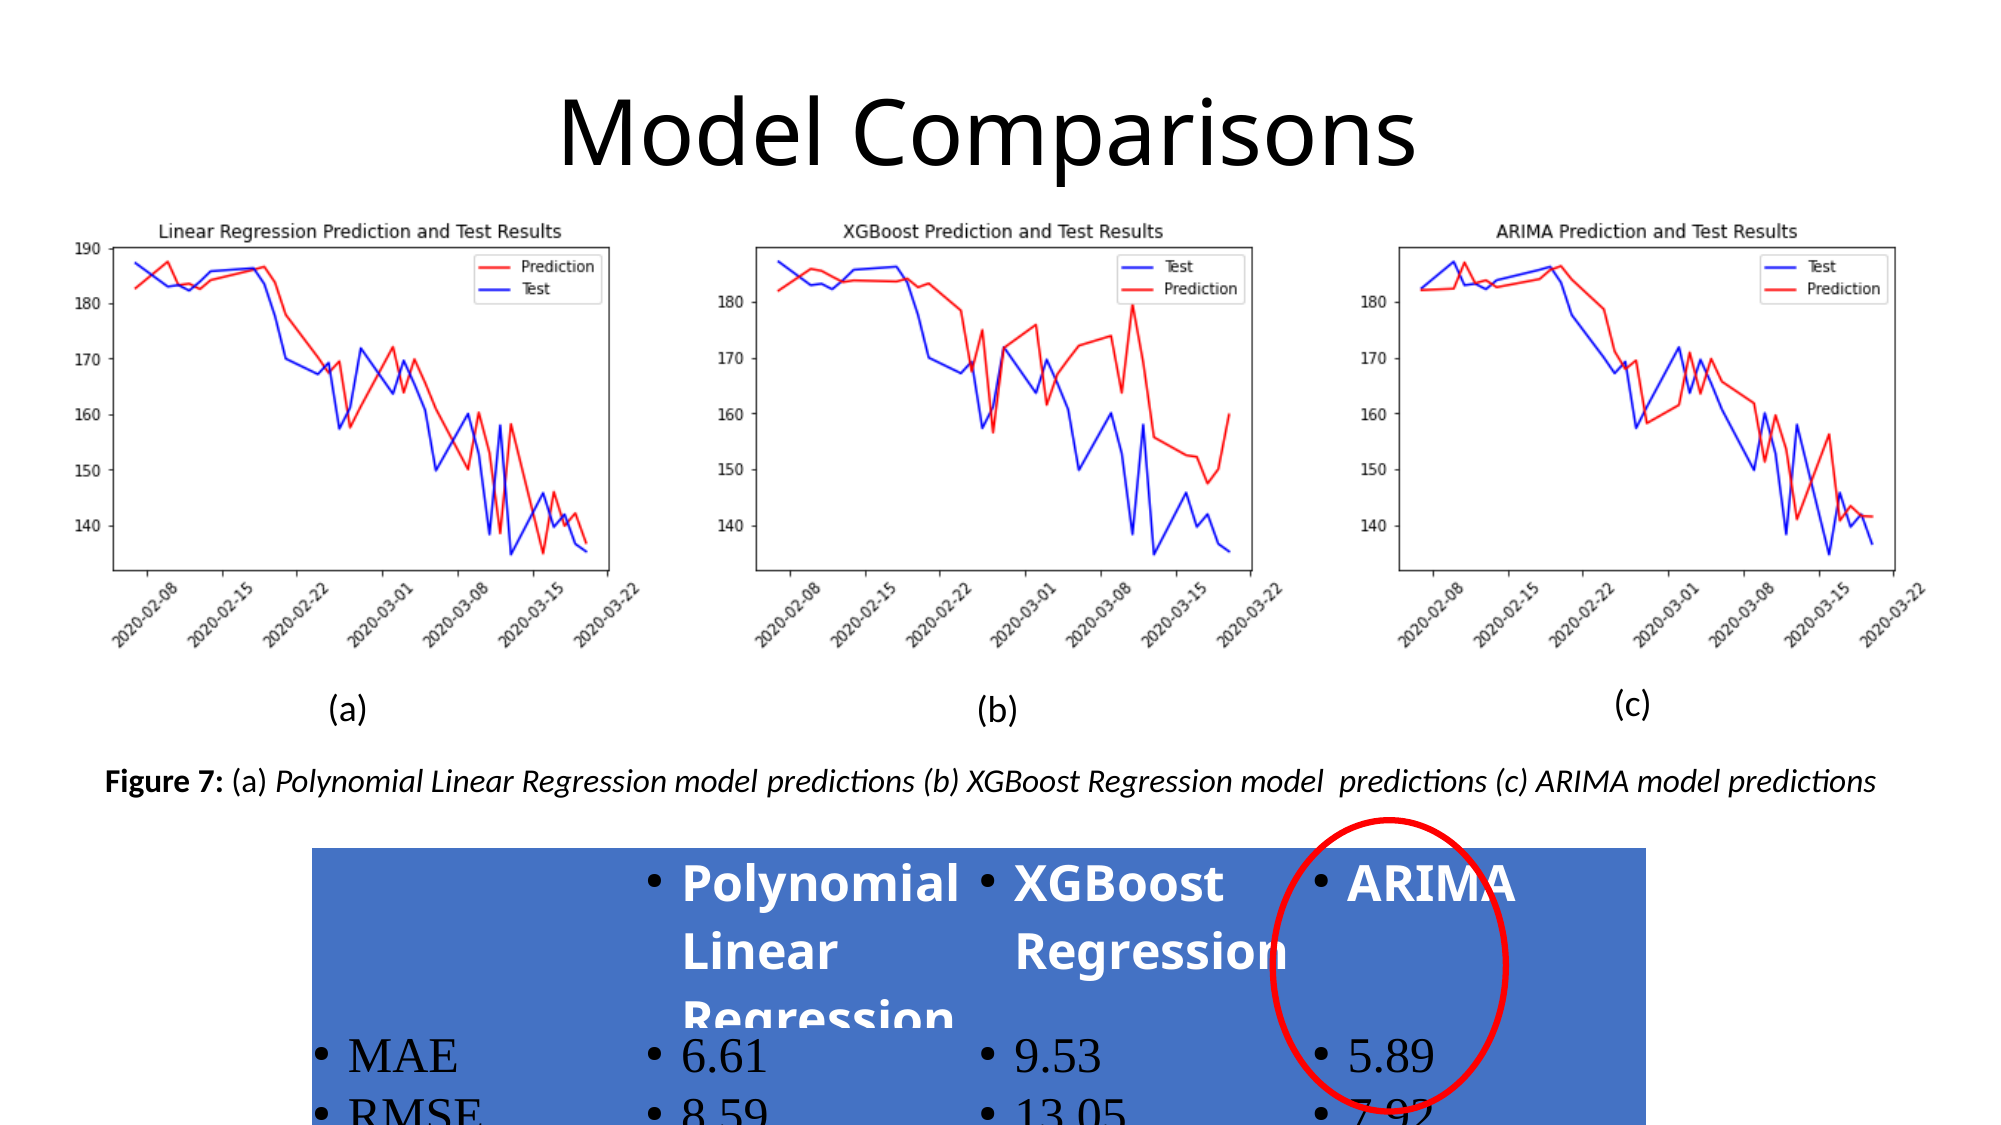

# Model Comparisons
(c)
(a)
(b)
Figure 7: (a) Polynomial Linear Regression model predictions (b) XGBoost Regression model predictions (c) ARIMA model predictions
| | Polynomial Linear Regression | XGBoost Regression | ARIMA |
| --- | --- | --- | --- |
| MAE | 6.61 | 9.53 | 5.89 |
| RMSE | 8.59 | 13.05 | 7.92 |